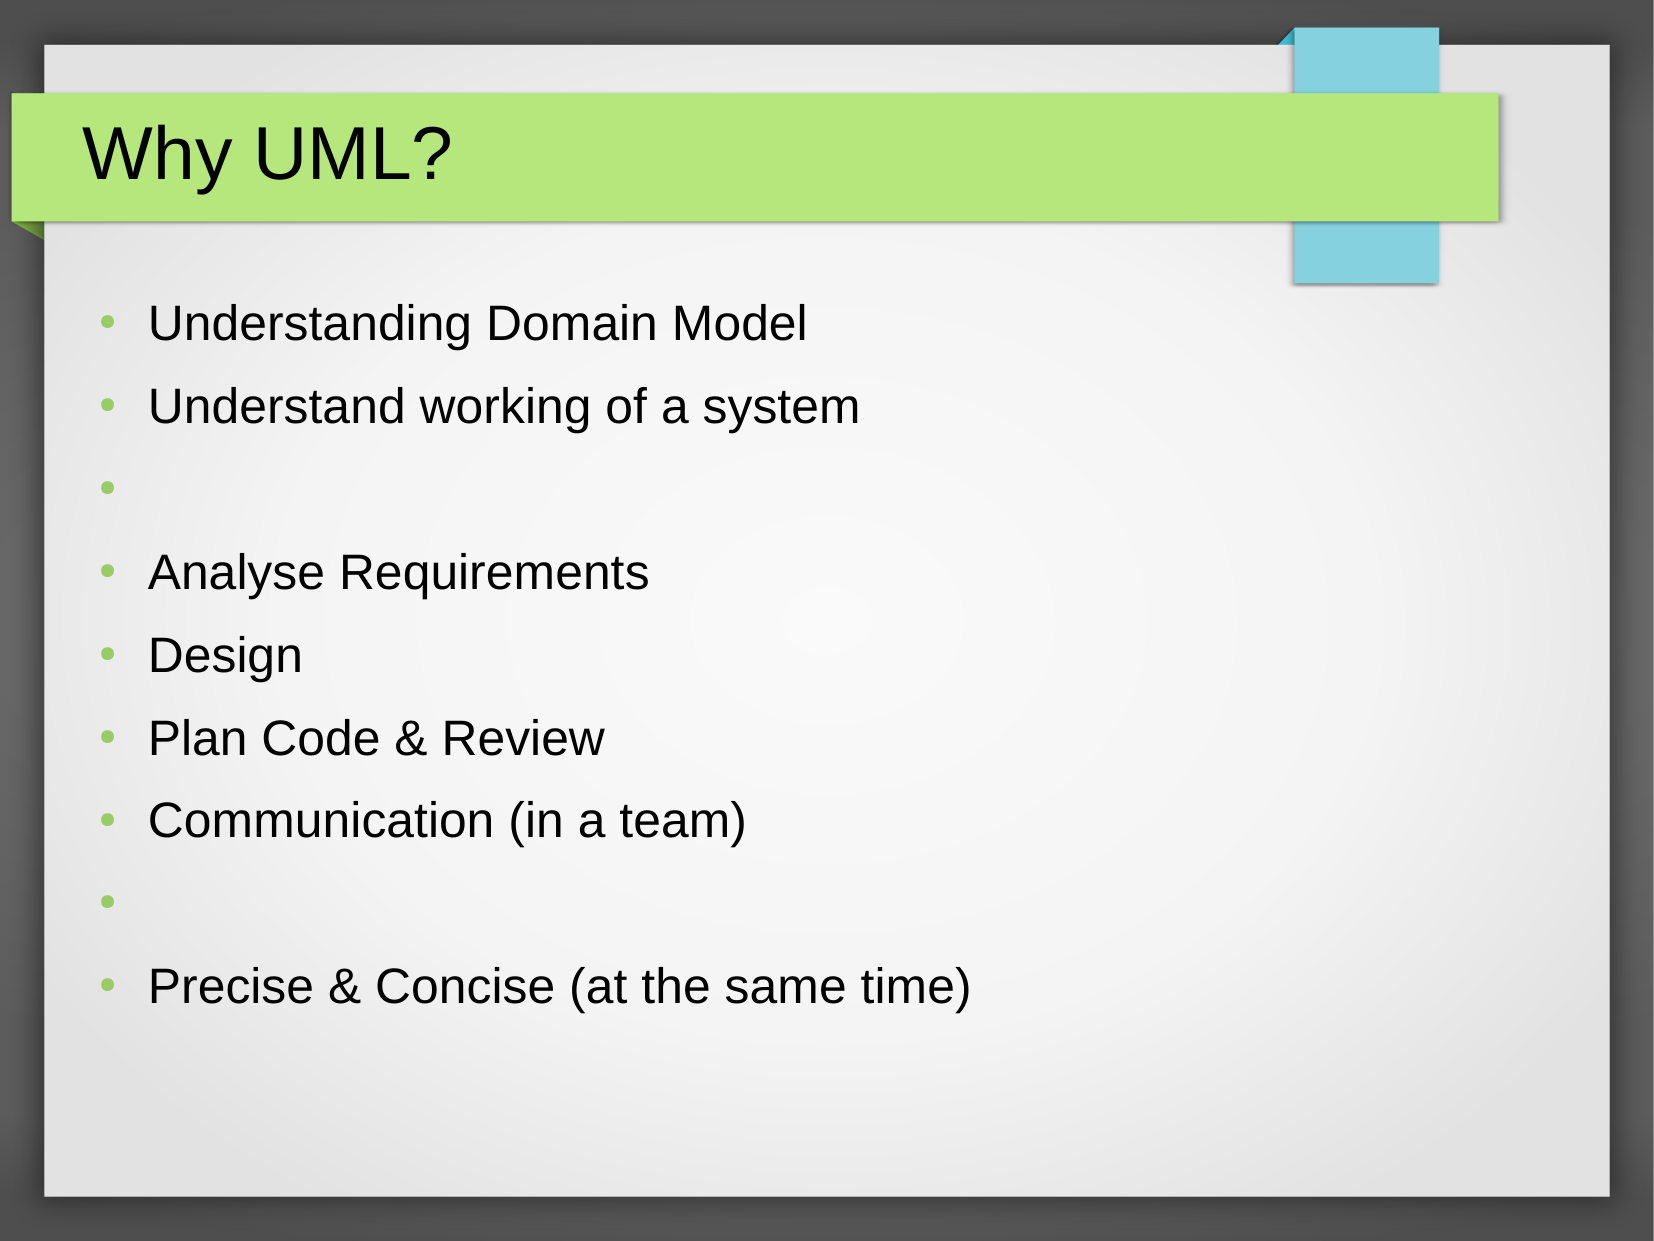

# Why UML?
Understanding Domain Model
Understand working of a system
Analyse Requirements
Design
Plan Code & Review
Communication (in a team)
Precise & Concise (at the same time)